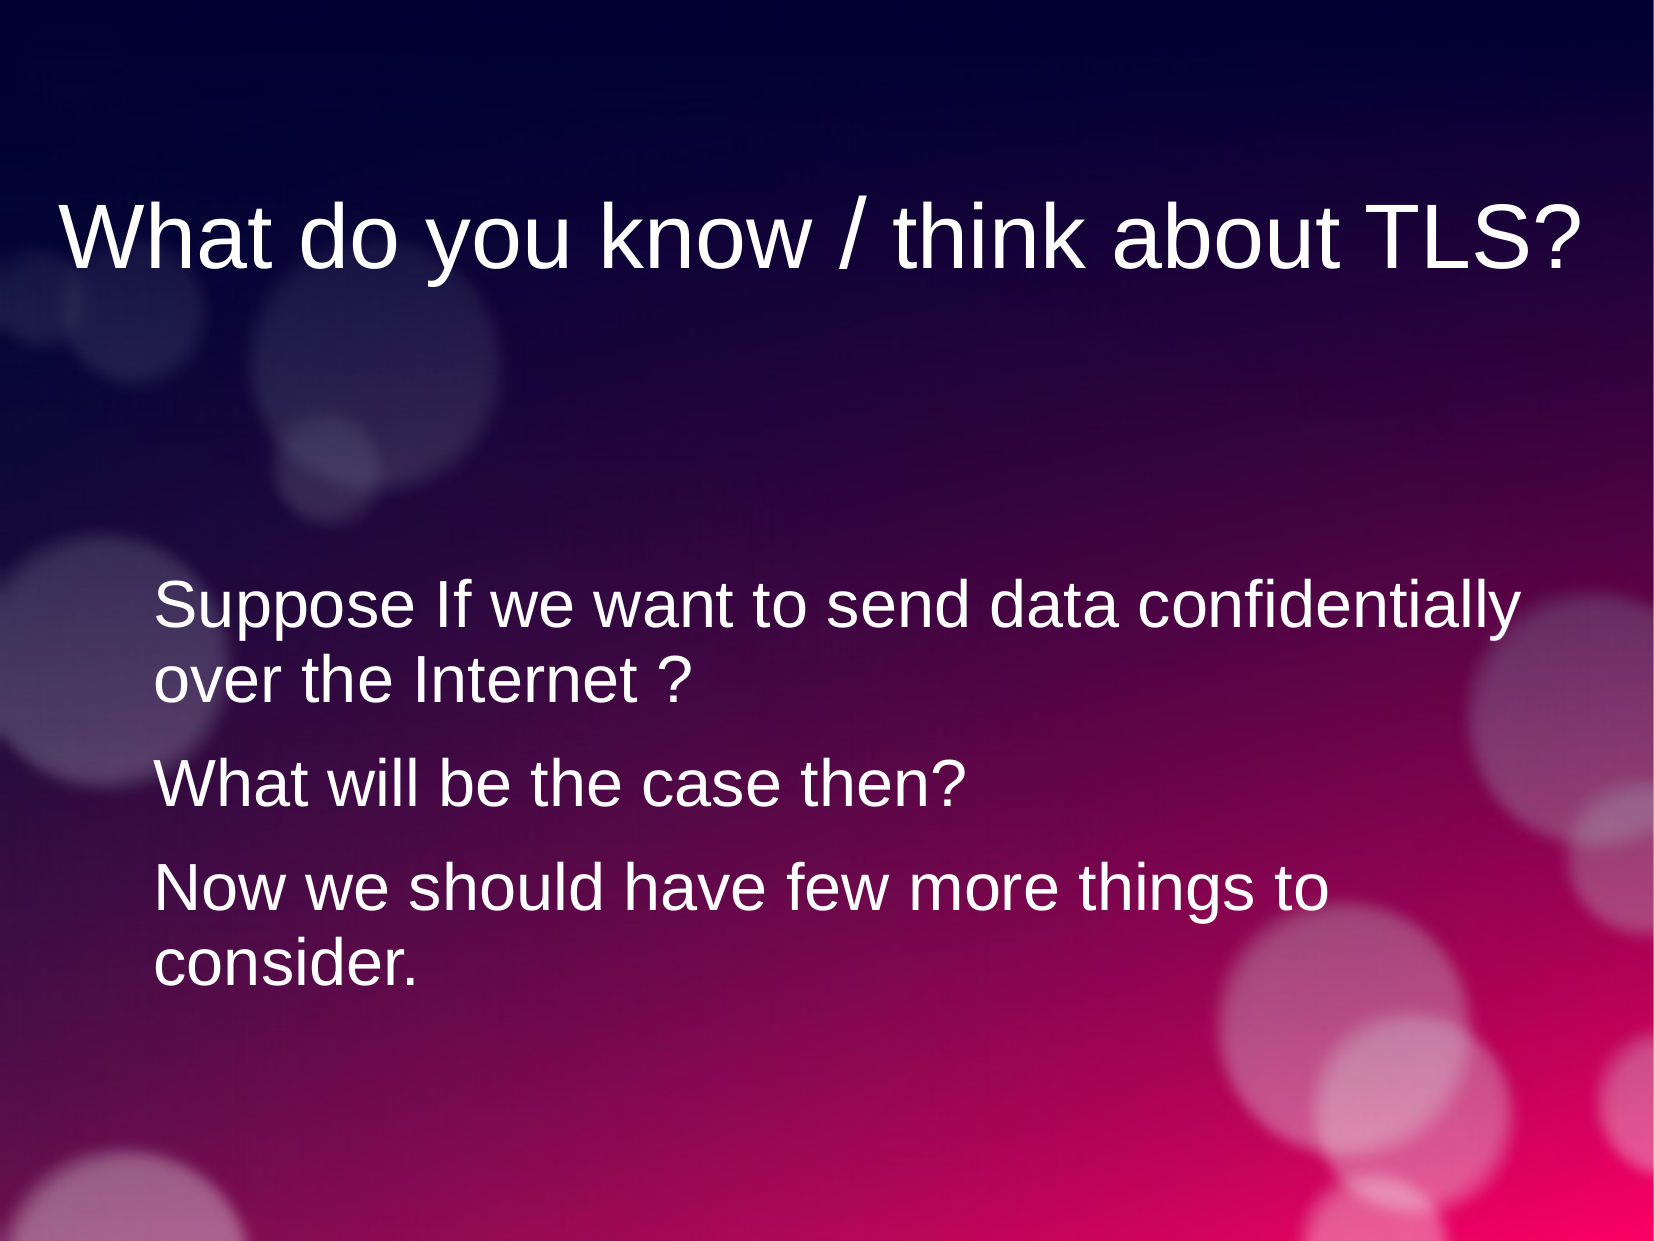

# What do you know / think about TLS?
Suppose If we want to send data confidentially over the Internet ?
What will be the case then?
Now we should have few more things to consider.